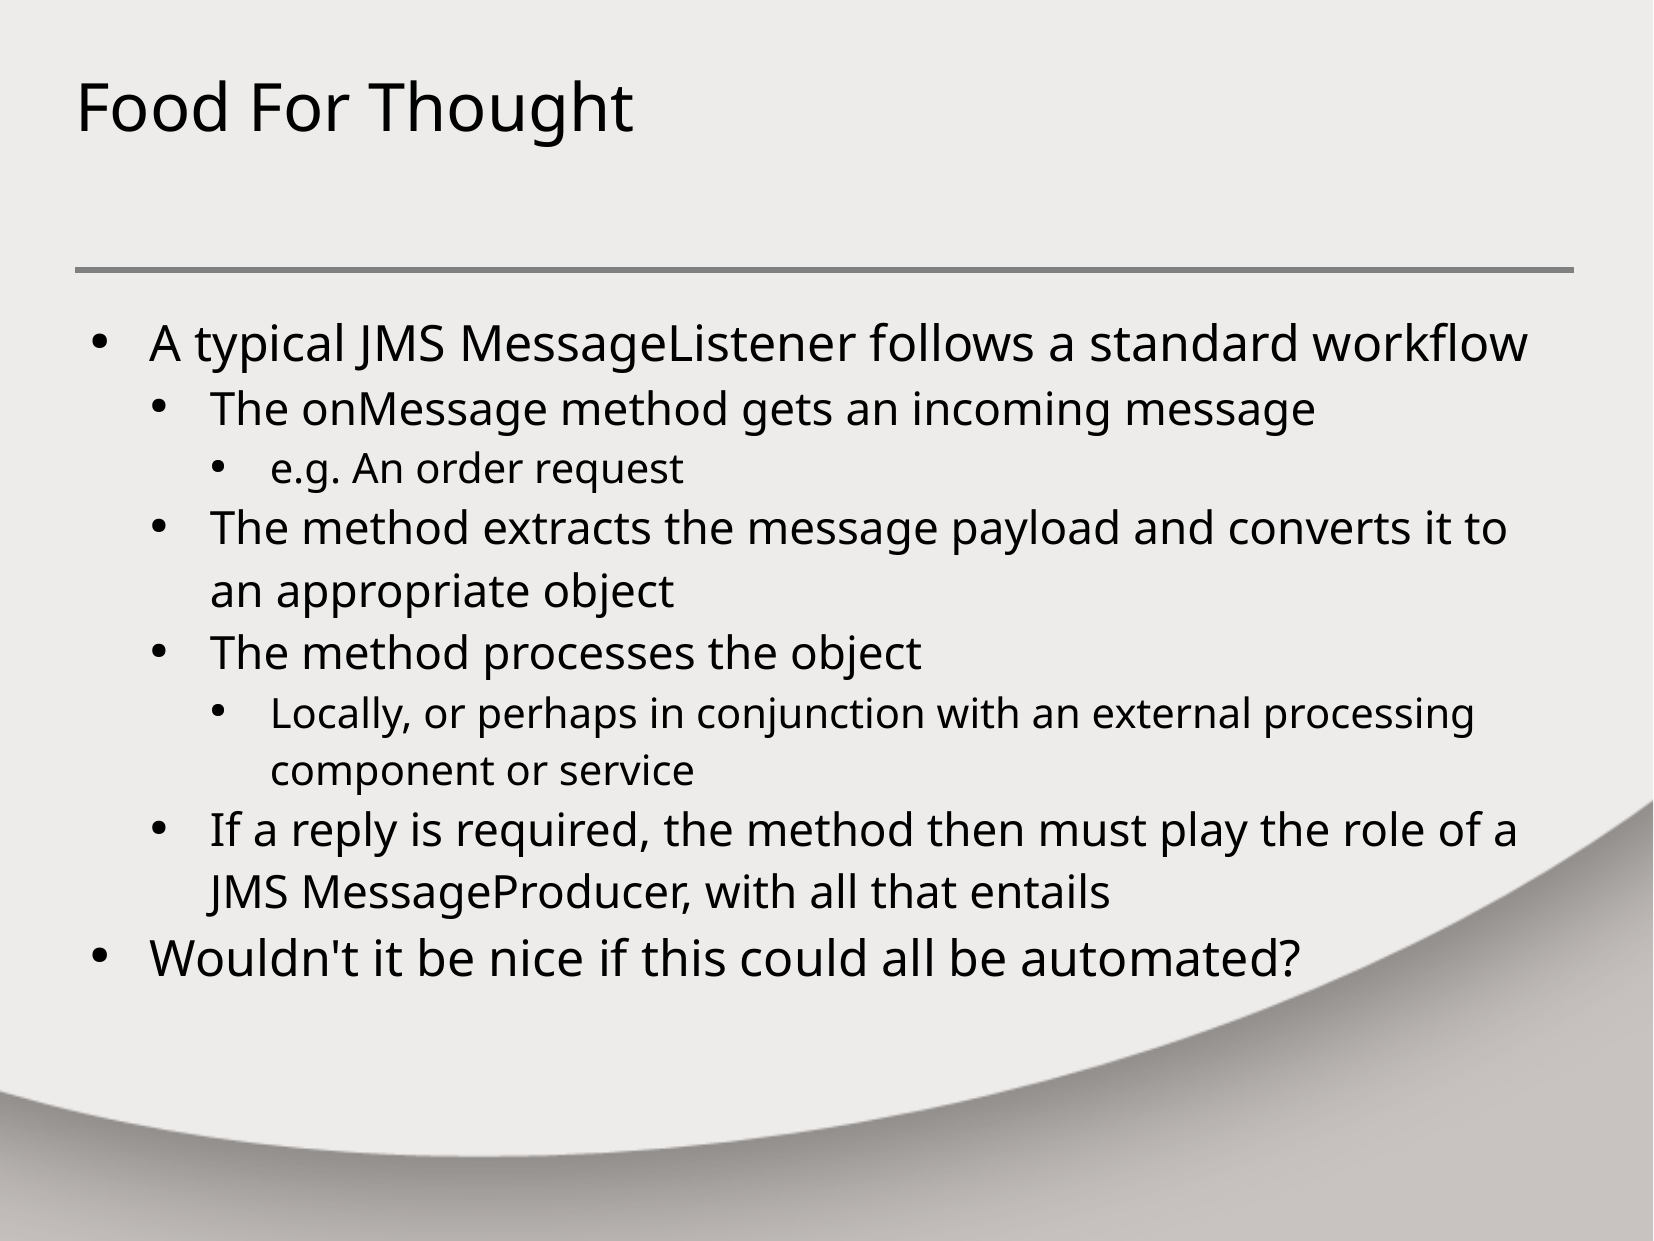

# Food For Thought
A typical JMS MessageListener follows a standard workflow
The onMessage method gets an incoming message
e.g. An order request
The method extracts the message payload and converts it to an appropriate object
The method processes the object
Locally, or perhaps in conjunction with an external processing component or service
If a reply is required, the method then must play the role of a JMS MessageProducer, with all that entails
Wouldn't it be nice if this could all be automated?